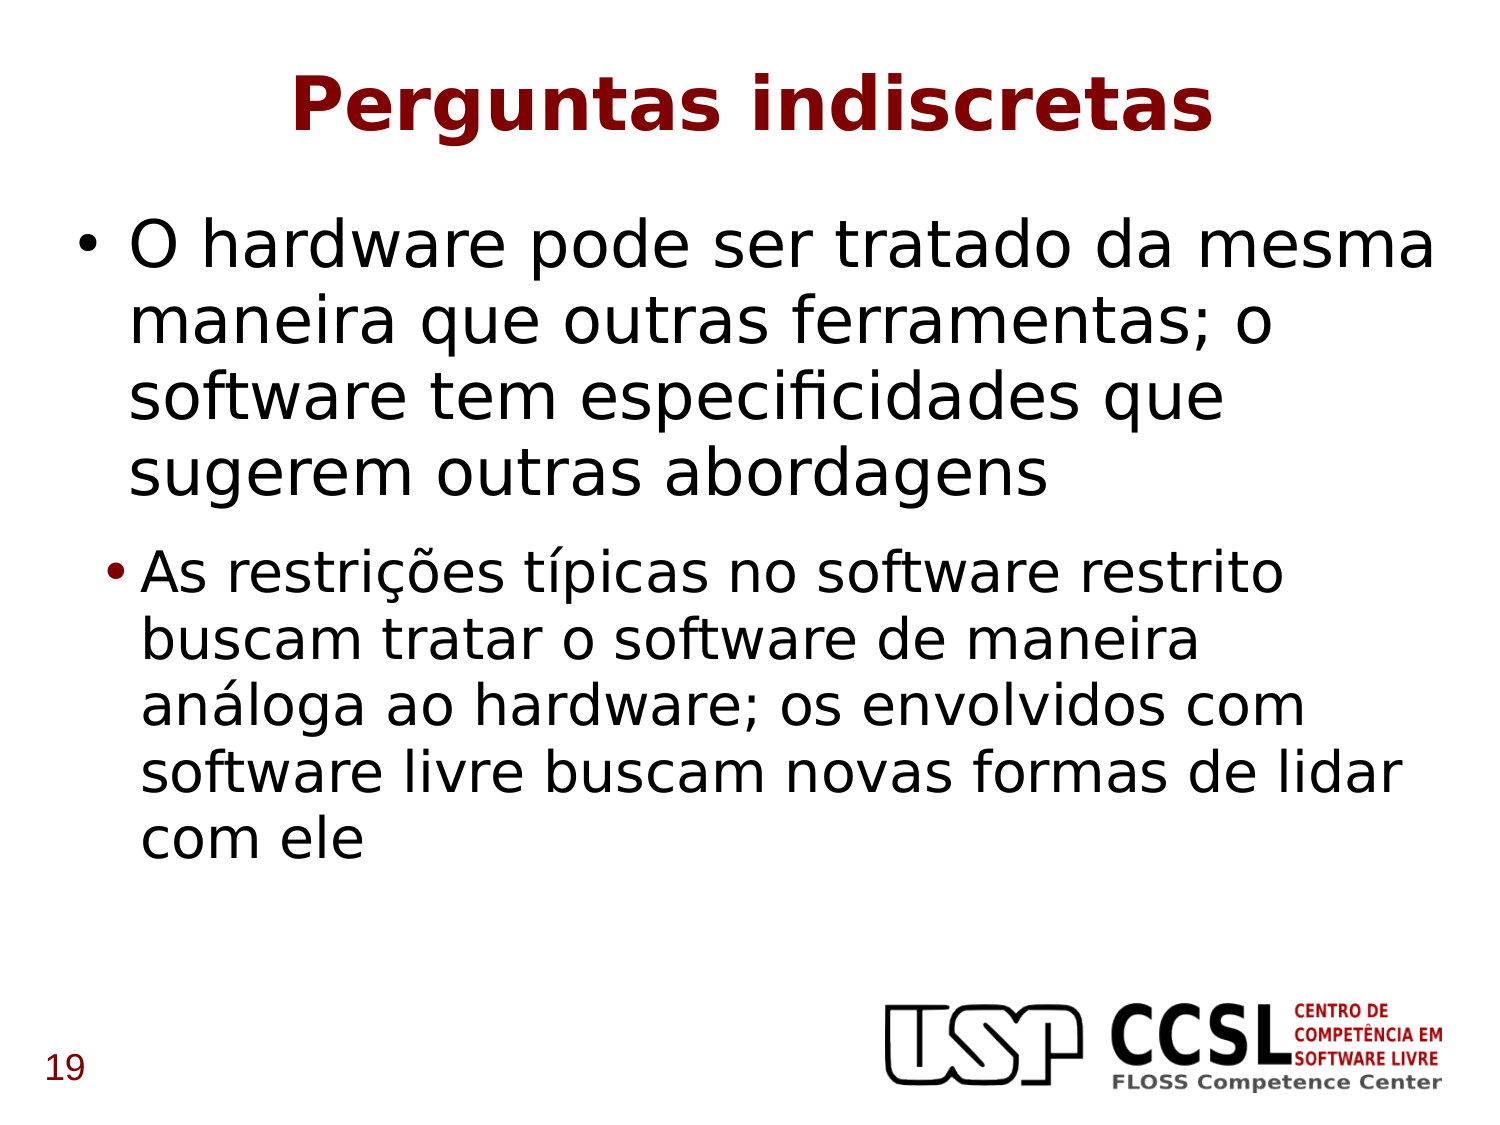

# Perguntas indiscretas
O hardware pode ser tratado da mesma maneira que outras ferramentas; o software tem especificidades que sugerem outras abordagens
As restrições típicas no software restrito buscam tratar o software de maneira análoga ao hardware; os envolvidos com software livre buscam novas formas de lidar com ele